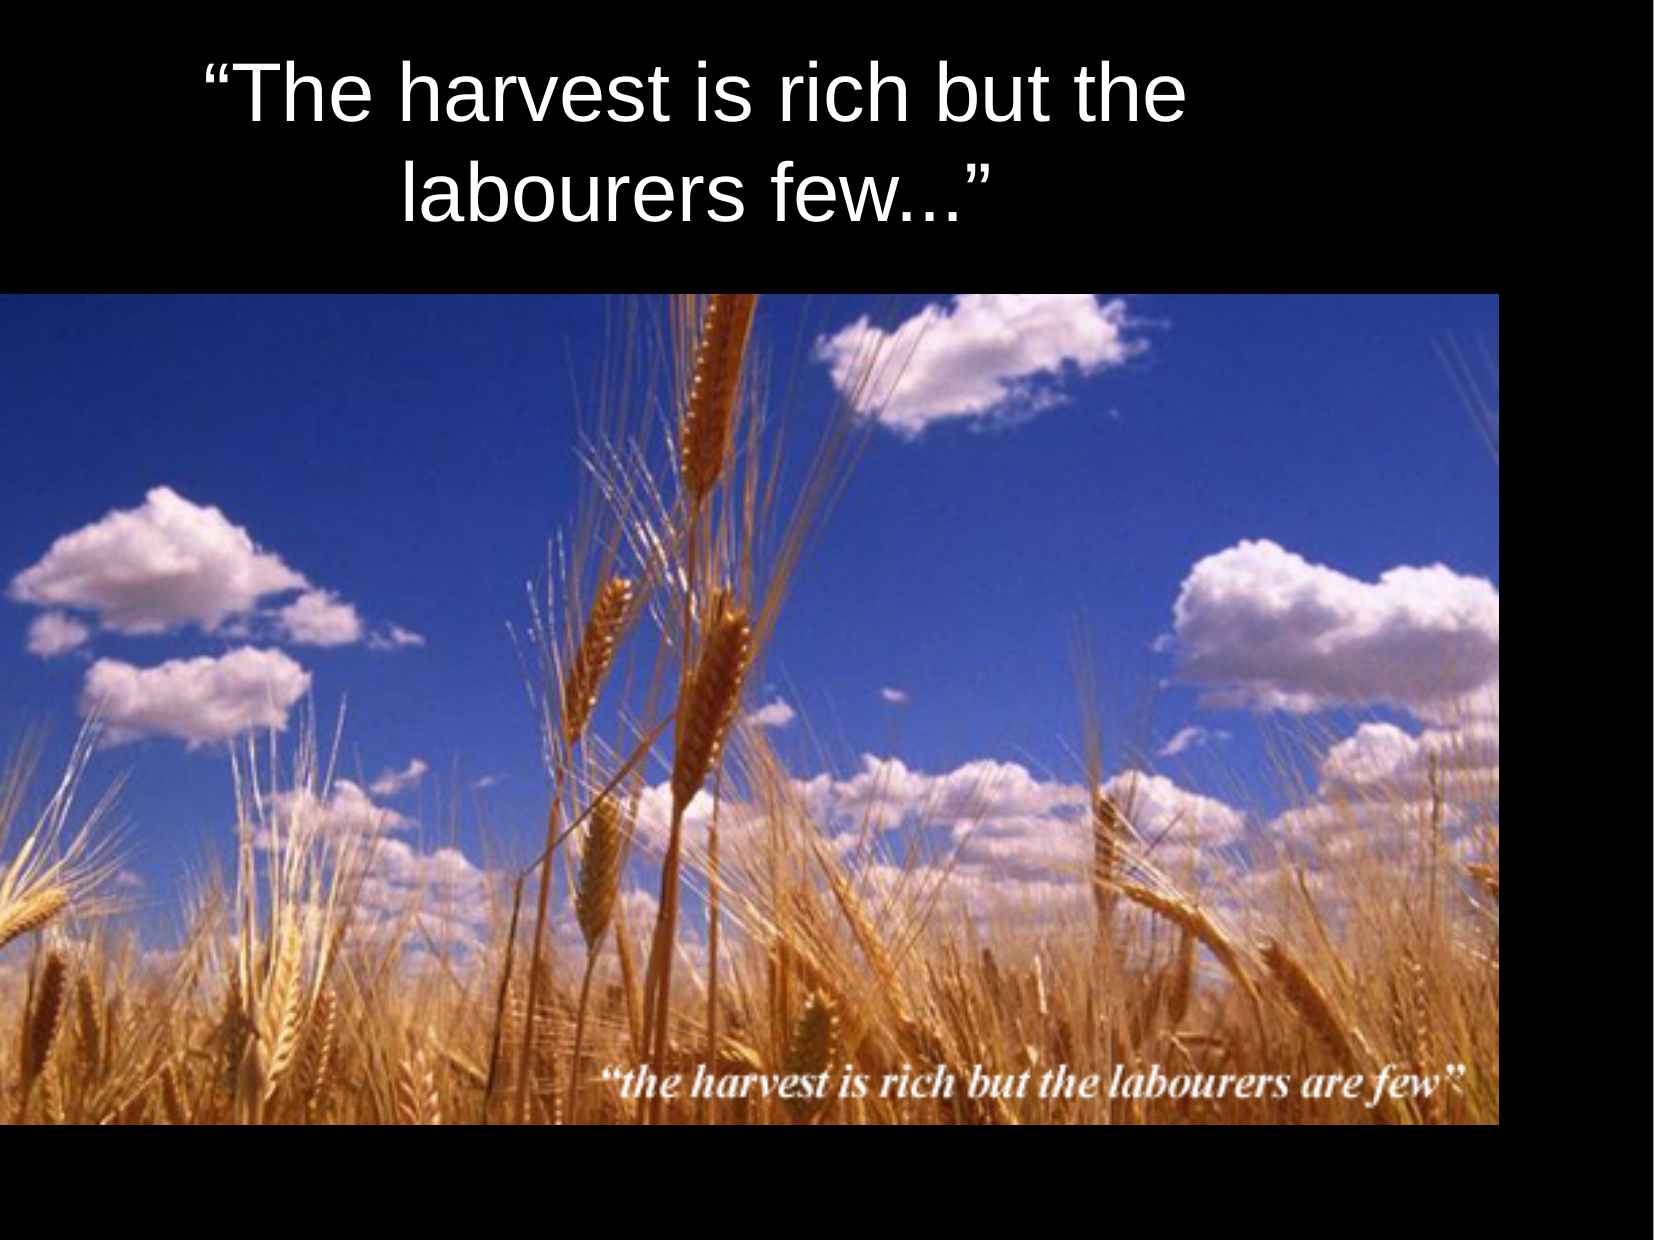

“The harvest is rich but the labourers few...”